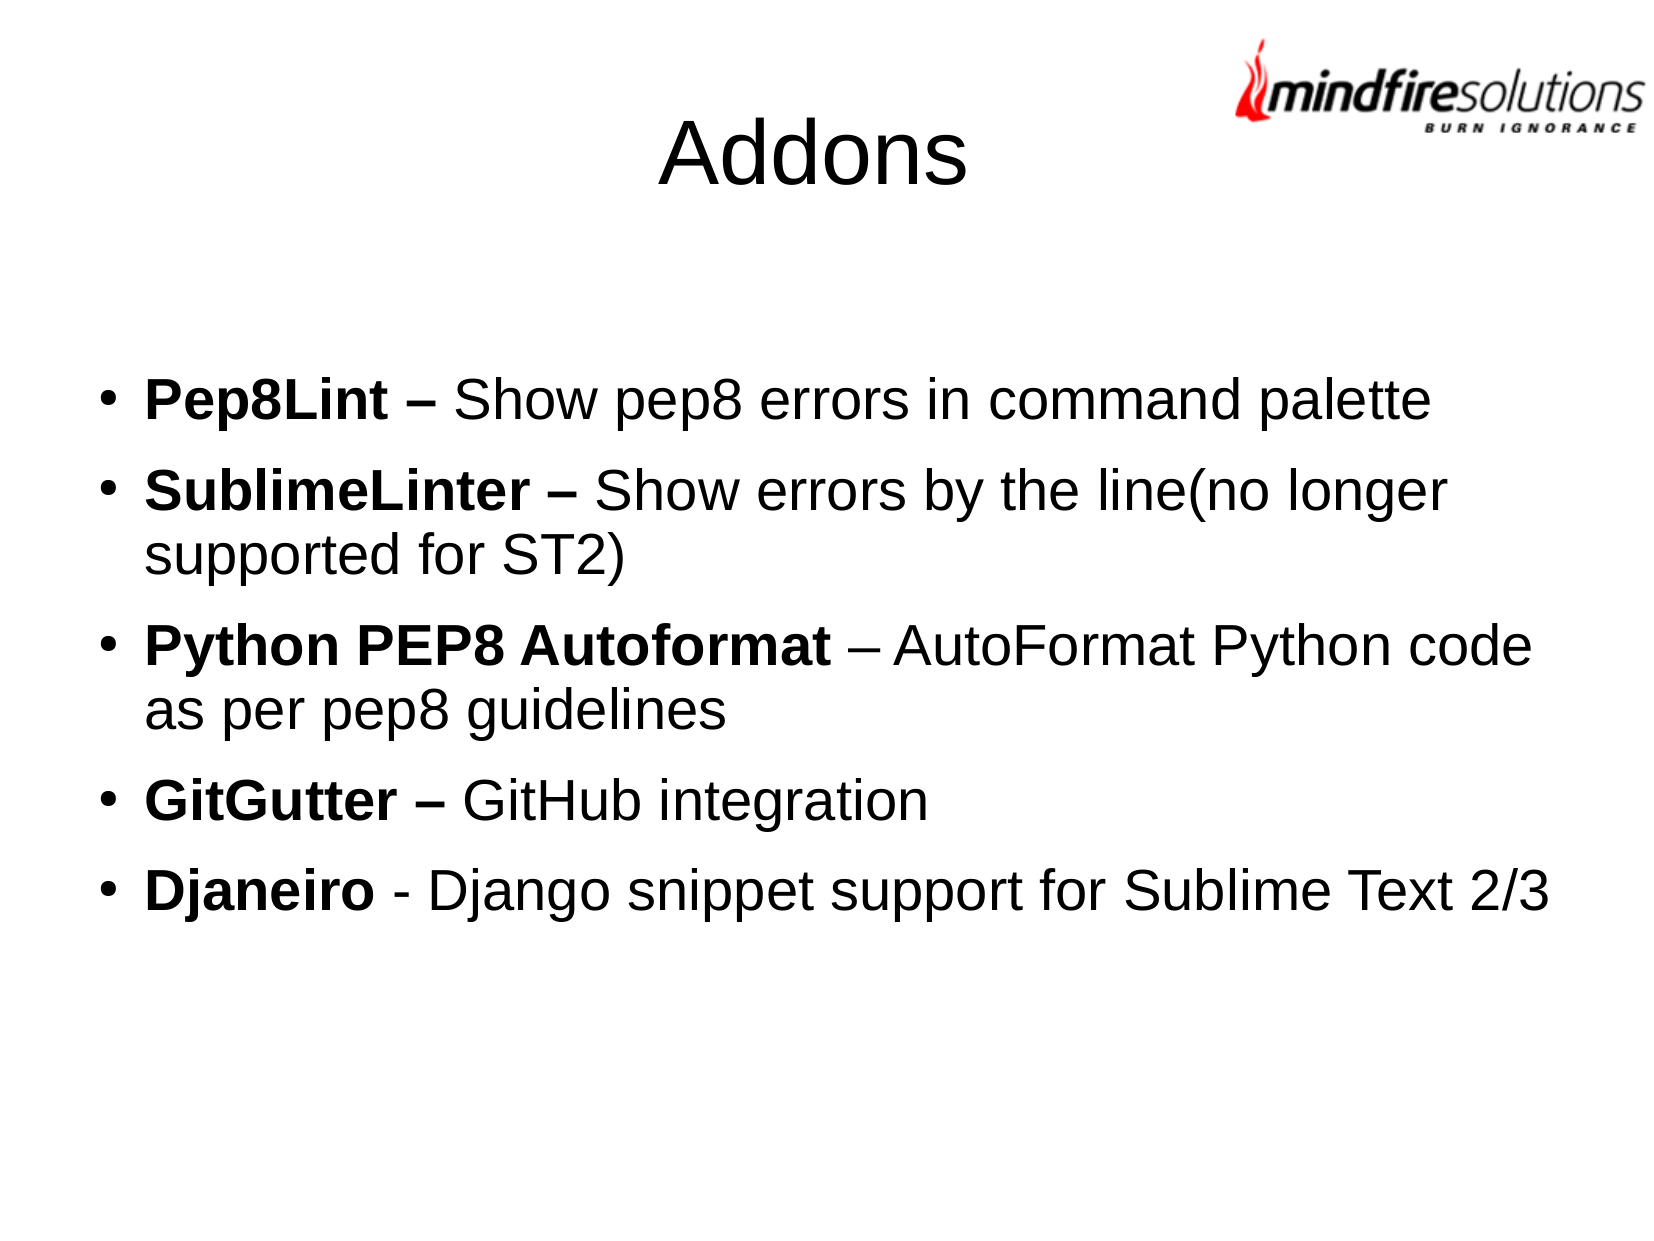

# Addons
Pep8Lint – Show pep8 errors in command palette
SublimeLinter – Show errors by the line(no longer supported for ST2)
Python PEP8 Autoformat – AutoFormat Python code as per pep8 guidelines
GitGutter – GitHub integration
Djaneiro - Django snippet support for Sublime Text 2/3